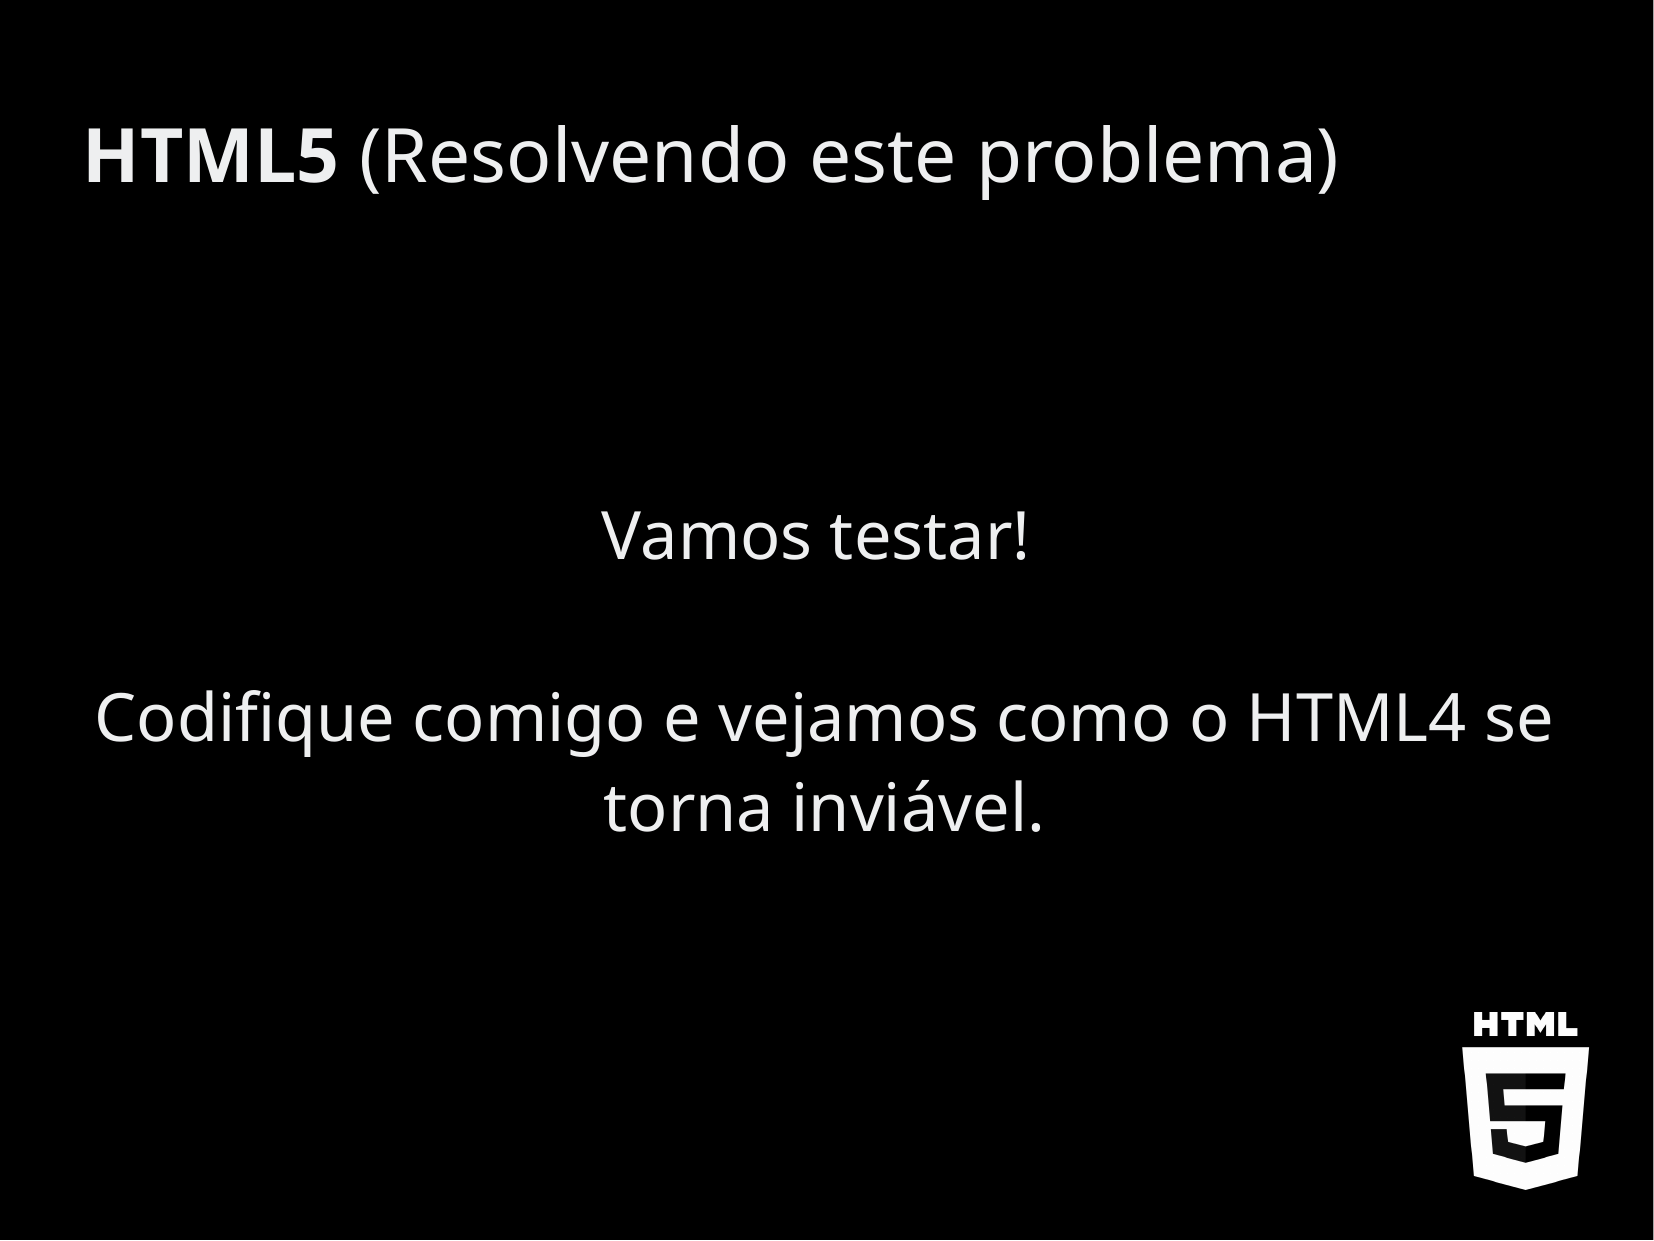

# HTML5 (Resolvendo este problema)
Vamos testar!
Codifique comigo e vejamos como o HTML4 se torna inviável.